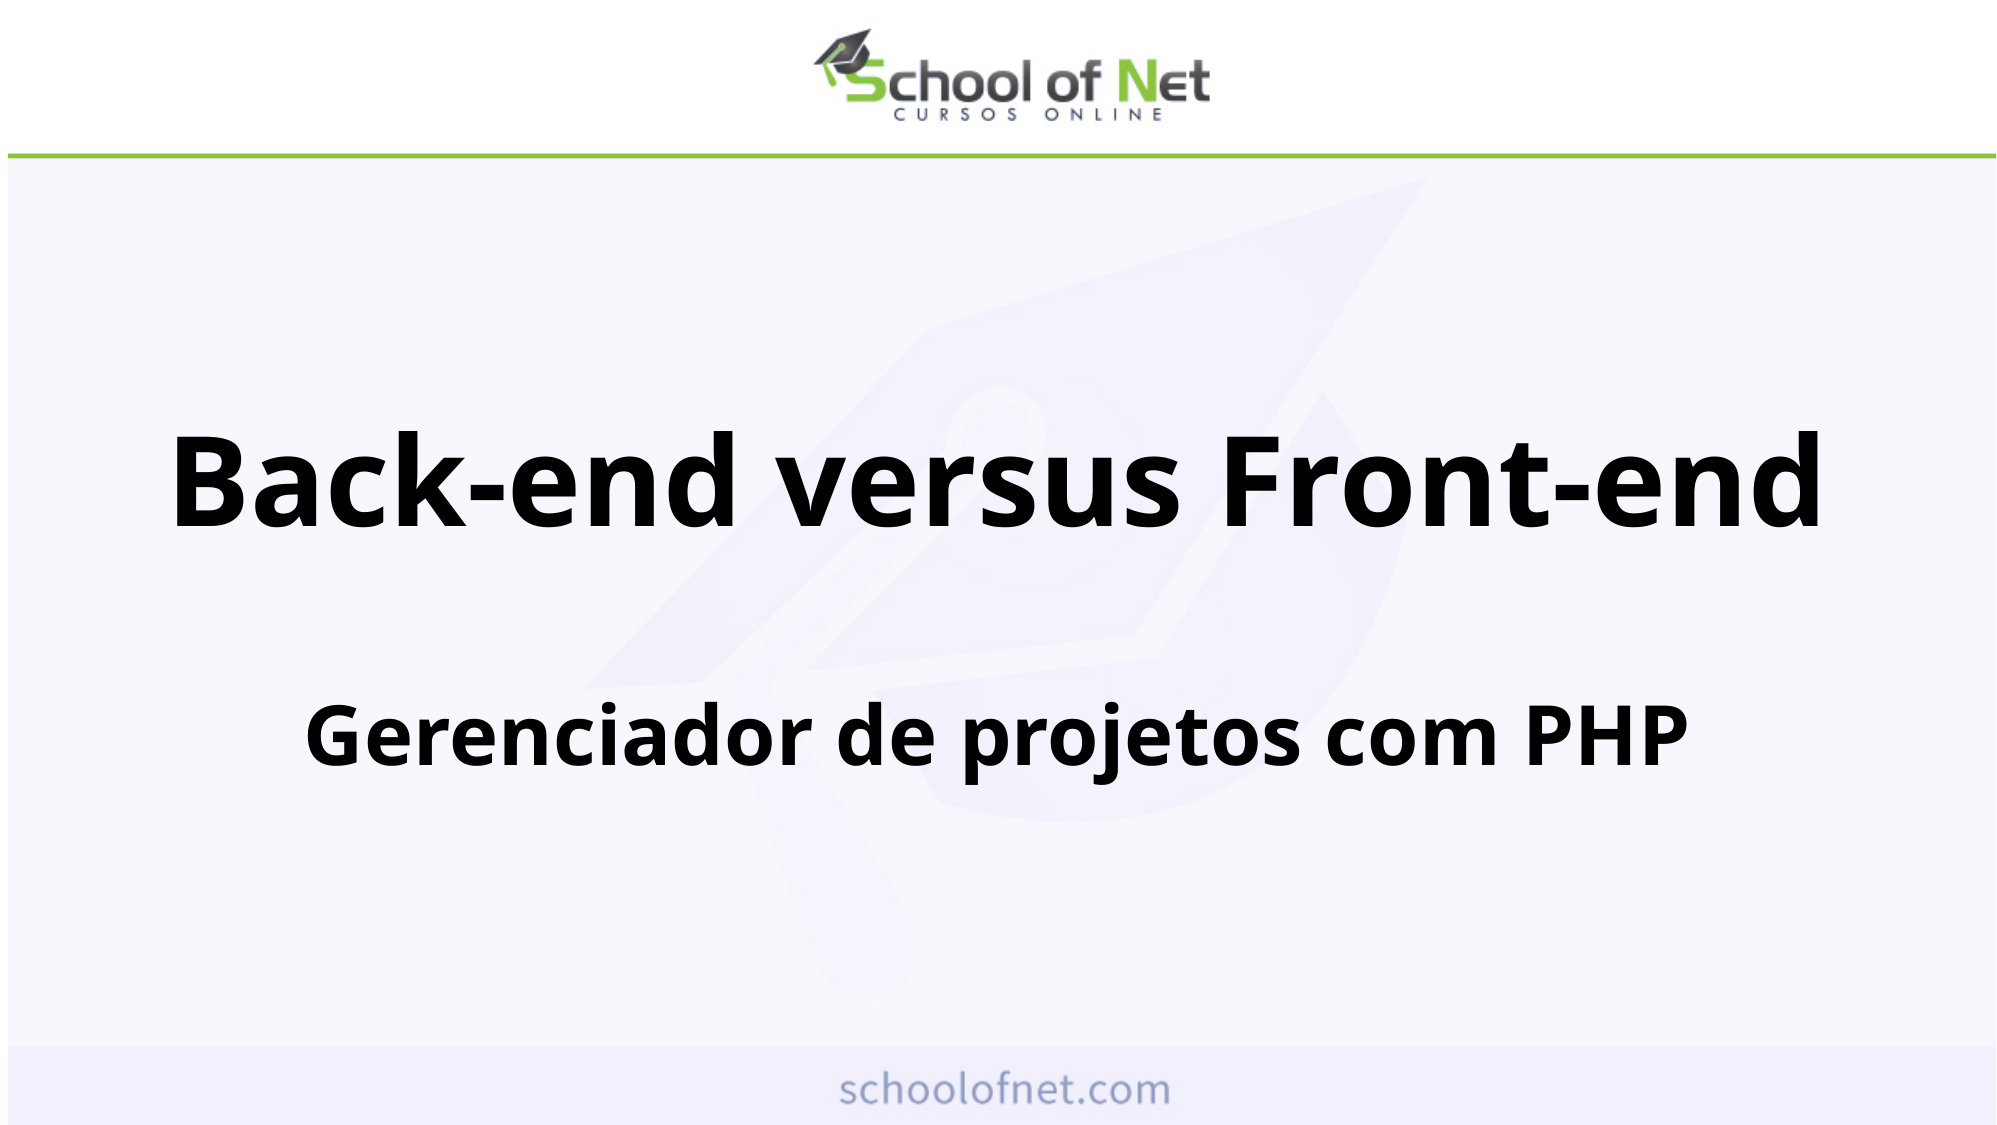

# Back-end versus Front-end Gerenciador de projetos com PHP